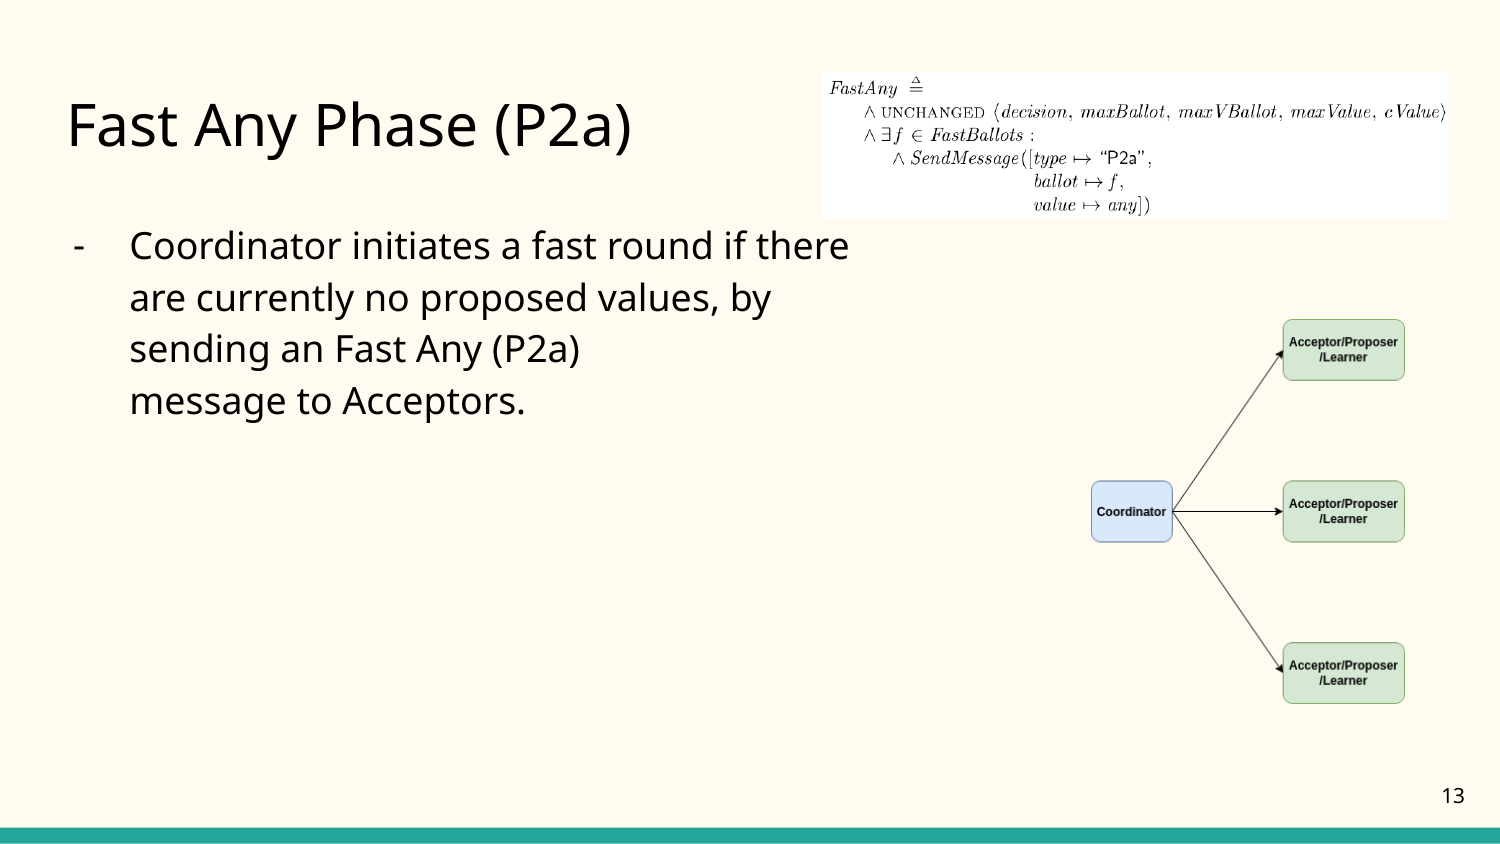

# Fast Any Phase (P2a)
Coordinator initiates a fast round if there
are currently no proposed values, by
sending an Fast Any (P2a)
message to Acceptors.